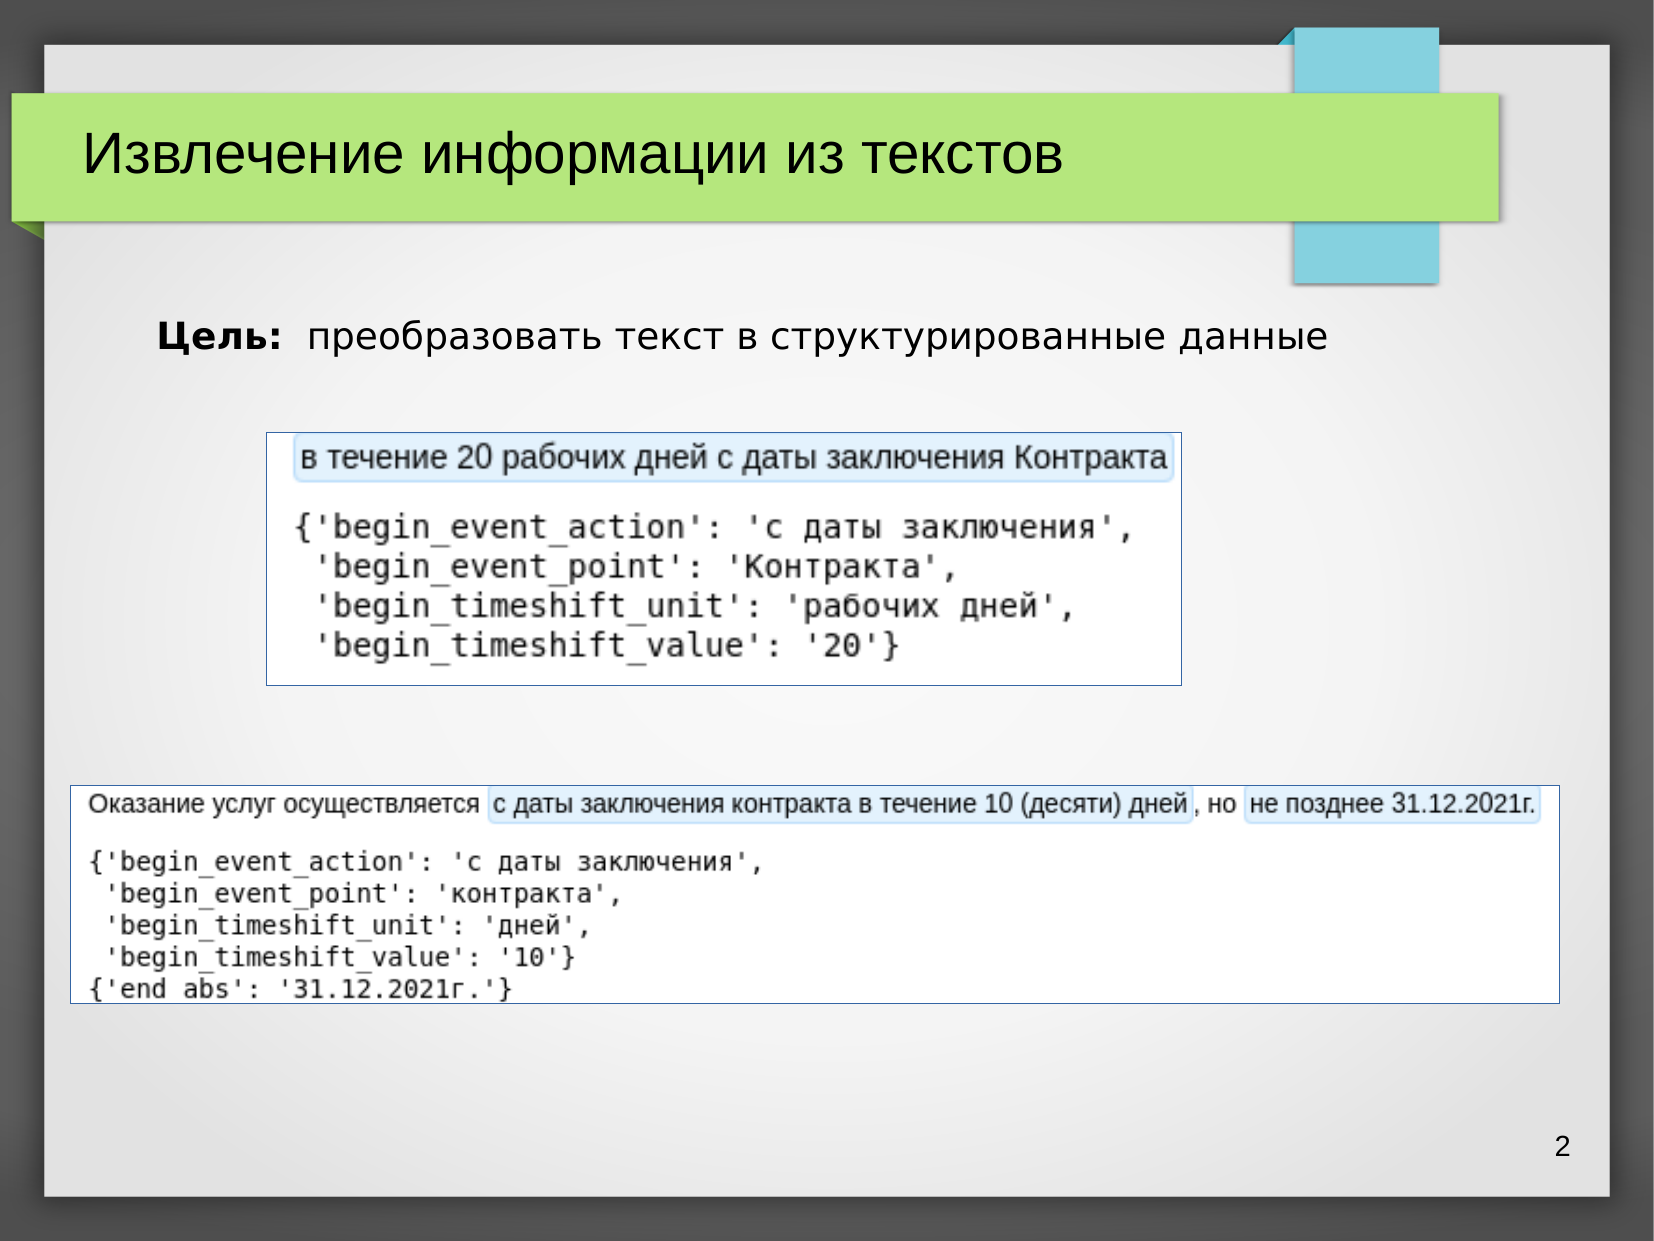

# Извлечение информации из текстов
Цель: преобразовать текст в структурированные данные
2